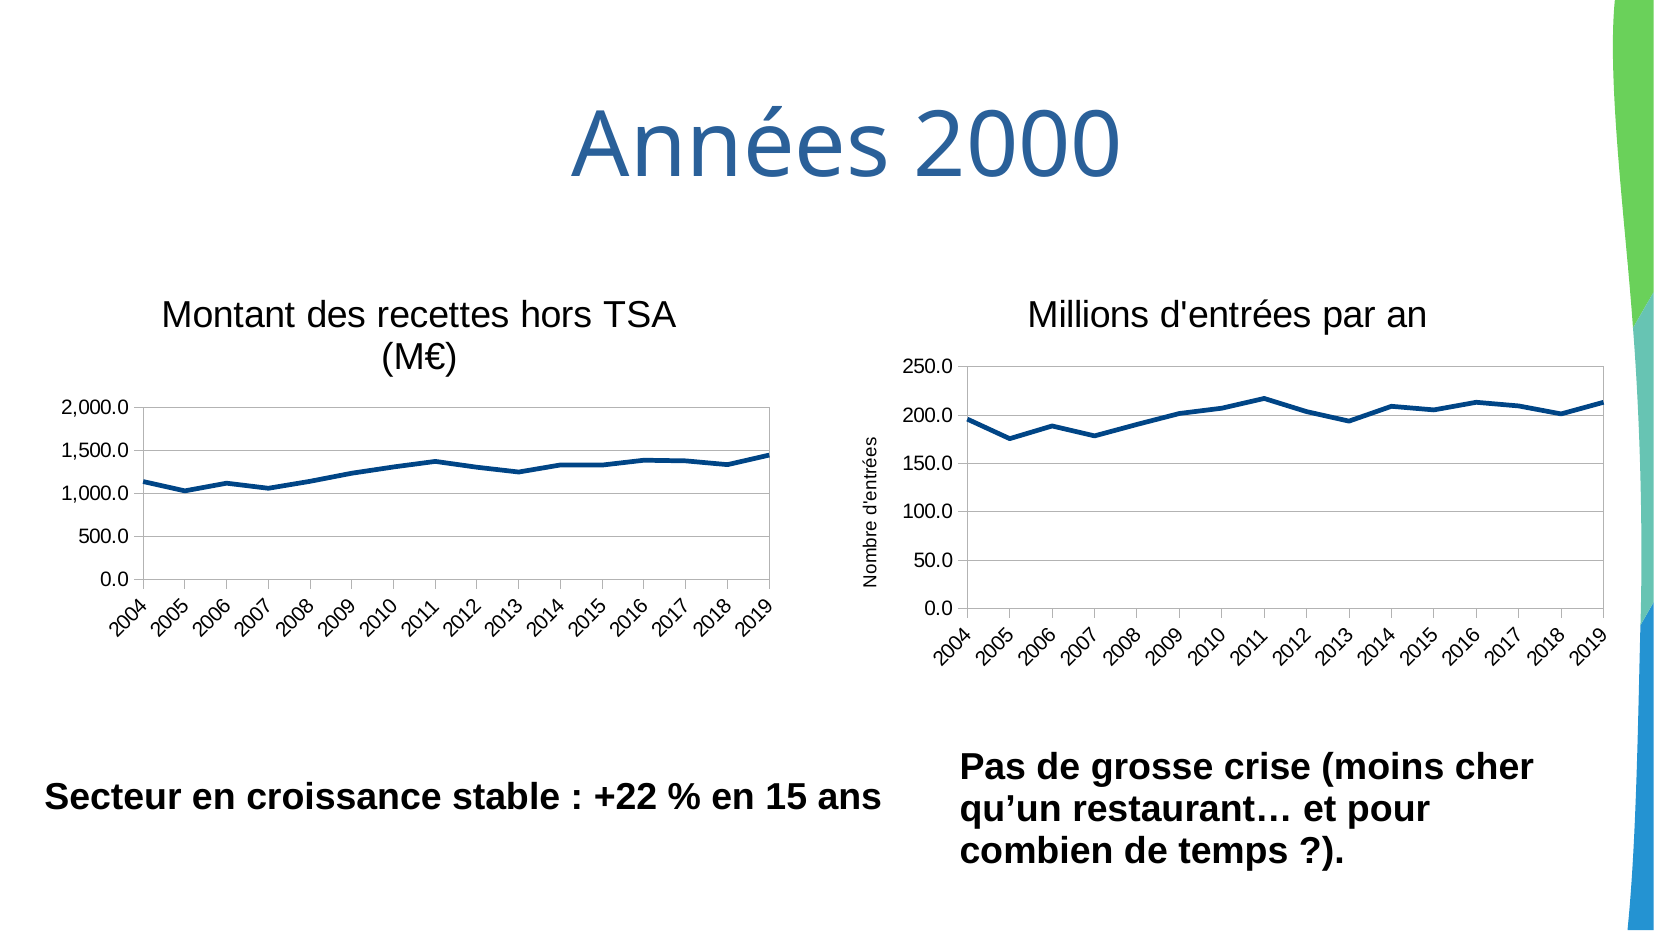

# Années 2000
### Chart: Montant des recettes hors TSA (M€)
| Category | Recette hors TSA (M€ courants) |
|---|---|
| 2004 | 1139839552.41 |
| 2005 | 1031801871.06 |
| 2006 | 1120649313.25 |
| 2007 | 1061869248.53 |
| 2008 | 1142893230.6 |
| 2009 | 1237235680.22 |
| 2010 | 1309943916.38 |
| 2011 | 1374735611.39 |
| 2012 | 1306478863.46 |
| 2013 | 1250873538.97 |
| 2014 | 1333309409.0 |
| 2015 | 1331651208.12 |
| 2016 | 1388446936.45 |
| 2017 | 1380599273.1 |
| 2018 | 1336891139.92 |
| 2019 | 1448657603.91 |
### Chart: Millions d'entrées par an
| Category | Entrées (millions) |
|---|---|
| 2004 | 195845314.0 |
| 2005 | 175630961.0 |
| 2006 | 188761628.0 |
| 2007 | 178484148.0 |
| 2008 | 190308480.0 |
| 2009 | 201623828.0 |
| 2010 | 207101105.0 |
| 2011 | 217199035.0 |
| 2012 | 203584018.0 |
| 2013 | 193740613.0 |
| 2014 | 209078807.0 |
| 2015 | 205358718.0 |
| 2016 | 213204574.0 |
| 2017 | 209413118.0 |
| 2018 | 201212929.0 |
| 2019 | 213223643.0 |Pas de grosse crise (moins cher qu’un restaurant… et pour combien de temps ?).
Secteur en croissance stable : +22 % en 15 ans